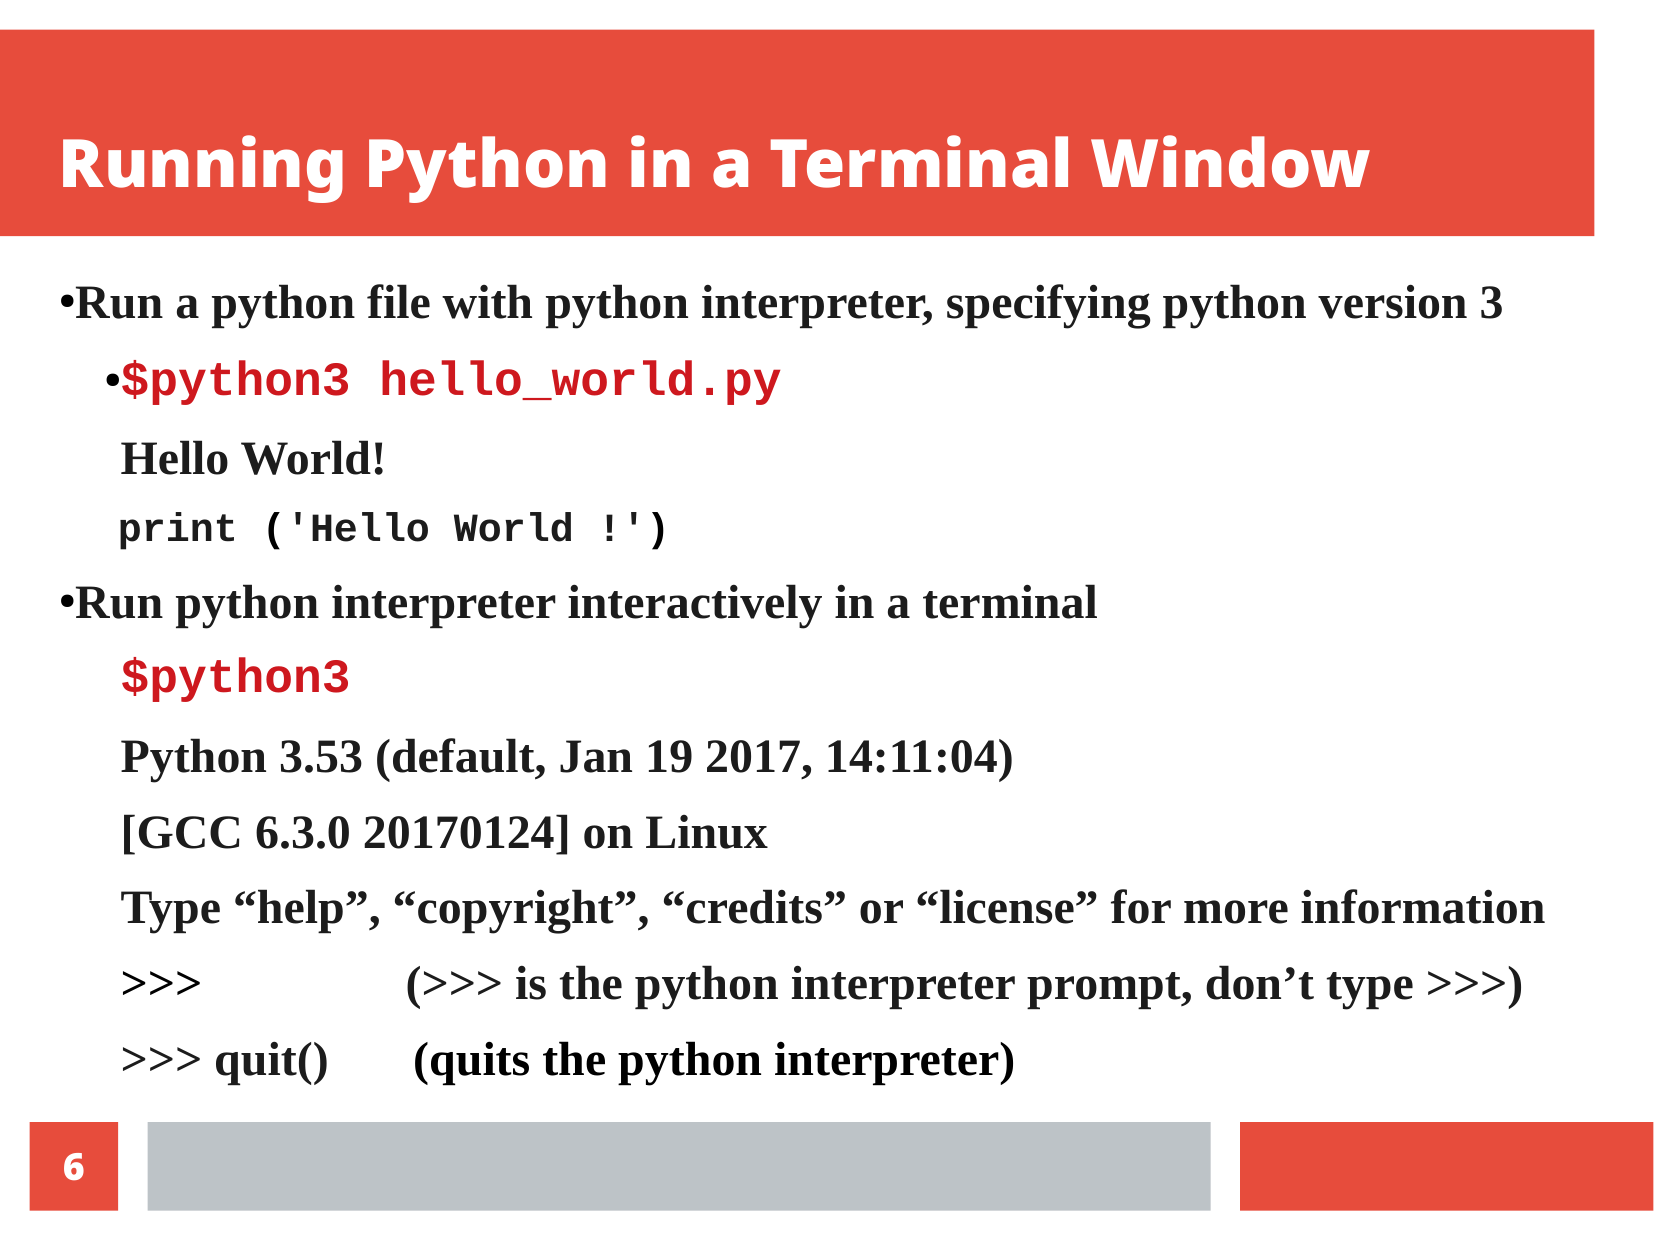

# Running Python in a Terminal Window
Run a python file with python interpreter, specifying python version 3
$python3 hello_world.py
Hello World!
print ('Hello World !')
Run python interpreter interactively in a terminal
$python3
Python 3.53 (default, Jan 19 2017, 14:11:04)
[GCC 6.3.0 20170124] on Linux
Type “help”, “copyright”, “credits” or “license” for more information
>>> (>>> is the python interpreter prompt, don’t type >>>)
>>> quit() (quits the python interpreter)
6